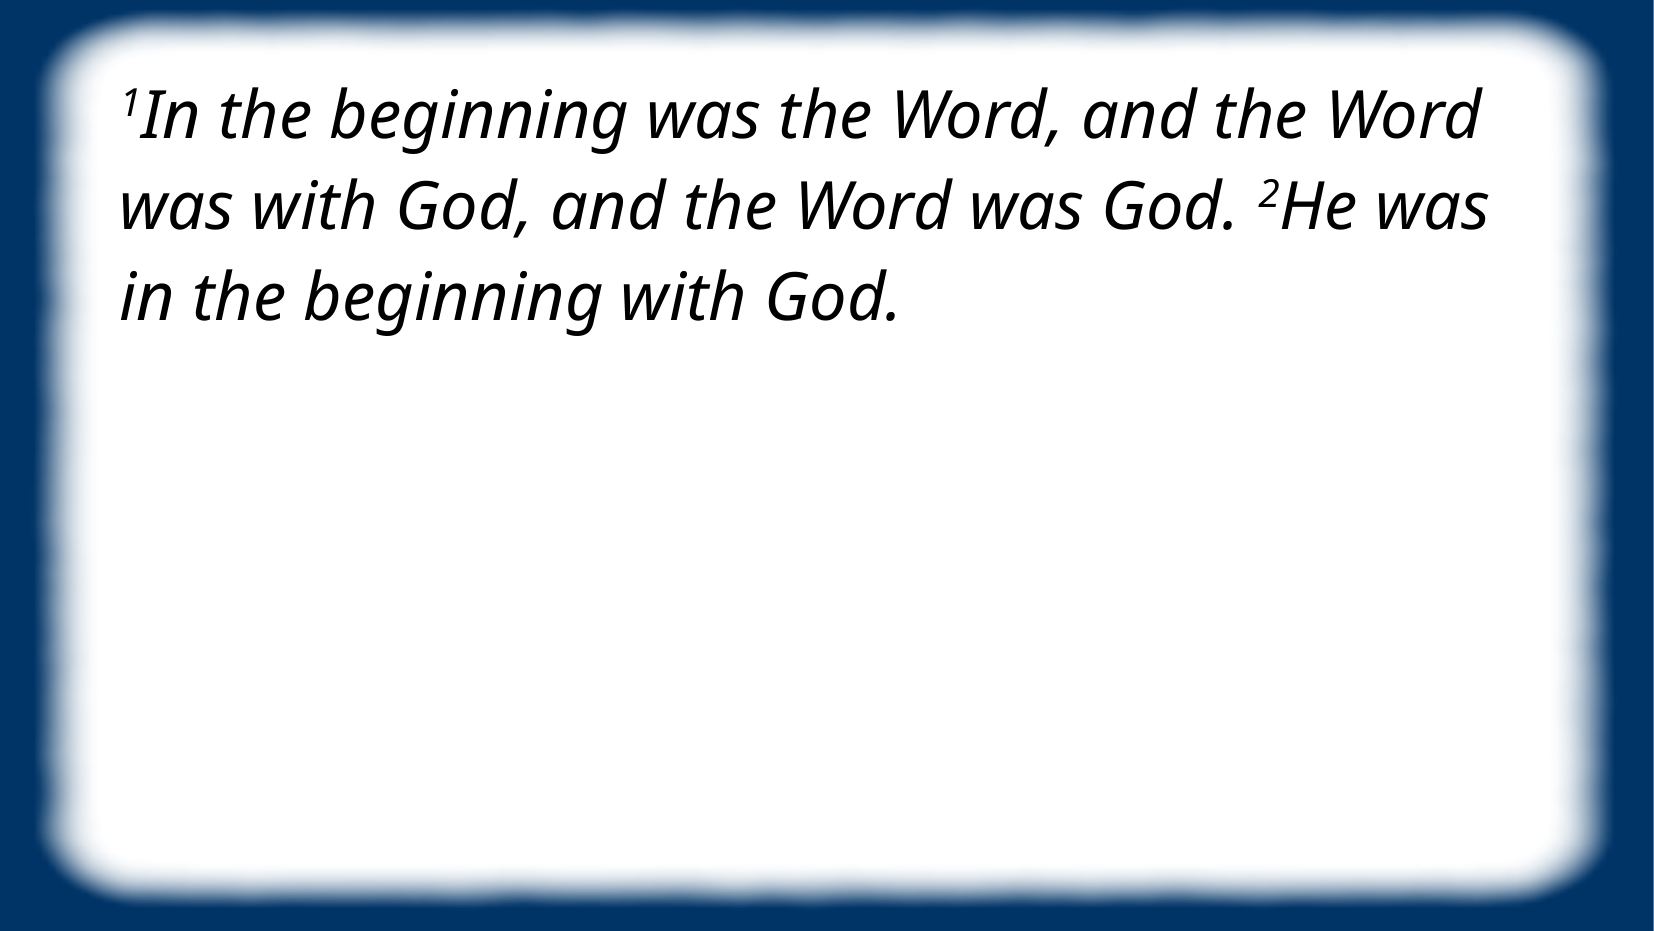

1In the beginning was the Word, and the Word was with God, and the Word was God. 2He was in the beginning with God.